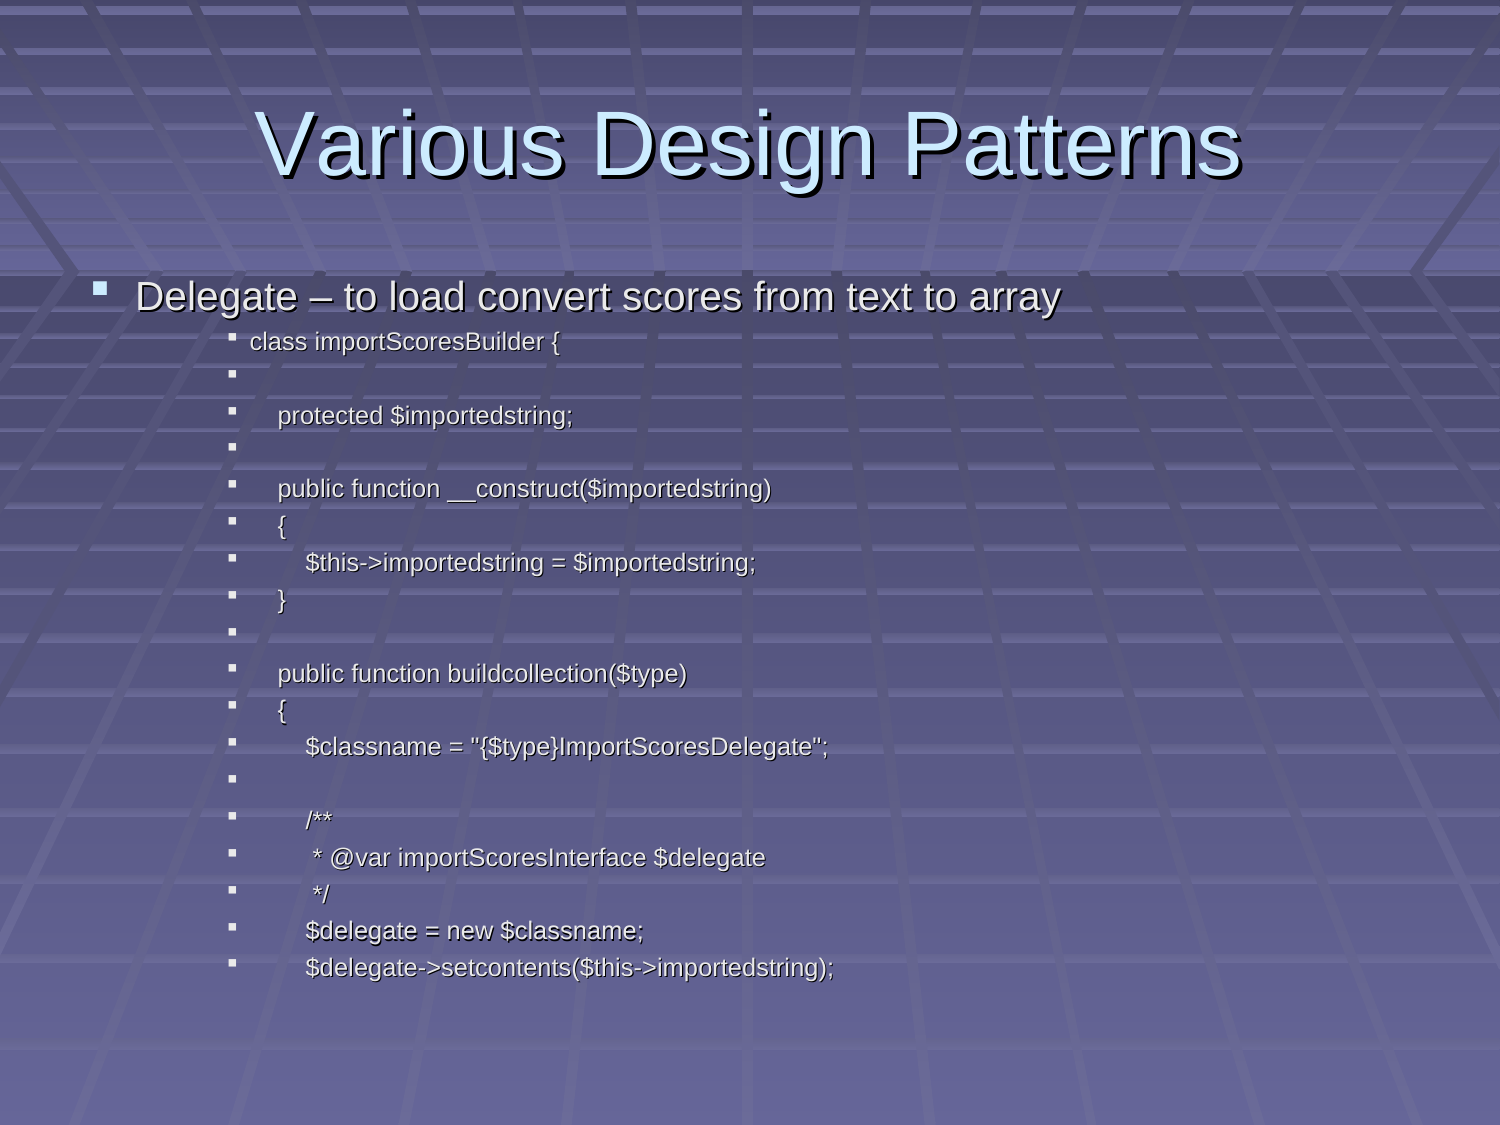

# Various Design Patterns
 Delegate – to load convert scores from text to array
class importScoresBuilder {
 protected $importedstring;
 public function __construct($importedstring)
 {
 $this->importedstring = $importedstring;
 }
 public function buildcollection($type)
 {
 $classname = "{$type}ImportScoresDelegate";
 /**
 * @var importScoresInterface $delegate
 */
 $delegate = new $classname;
 $delegate->setcontents($this->importedstring);